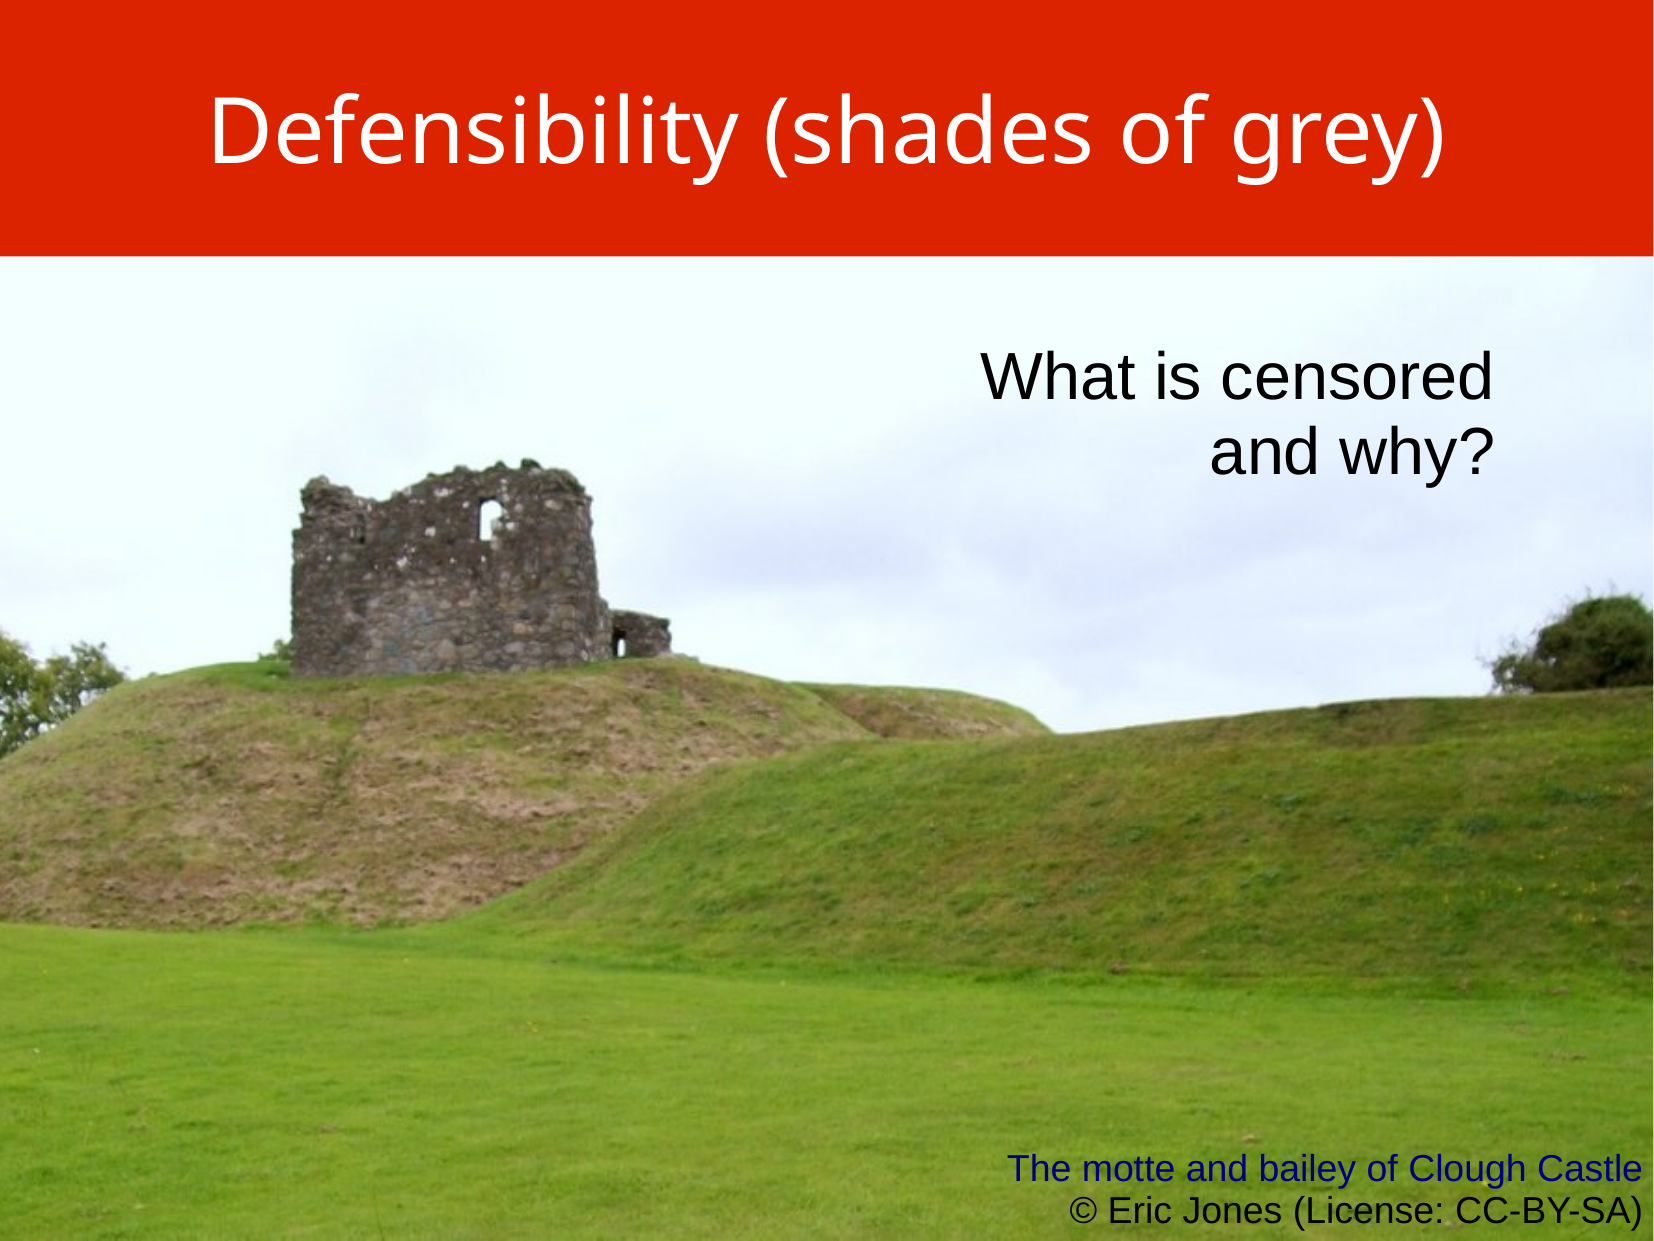

# Defensibility (shades of grey)
What is censored
and why?
The motte and bailey of Clough Castle
 © Eric Jones (License: CC-BY-SA)